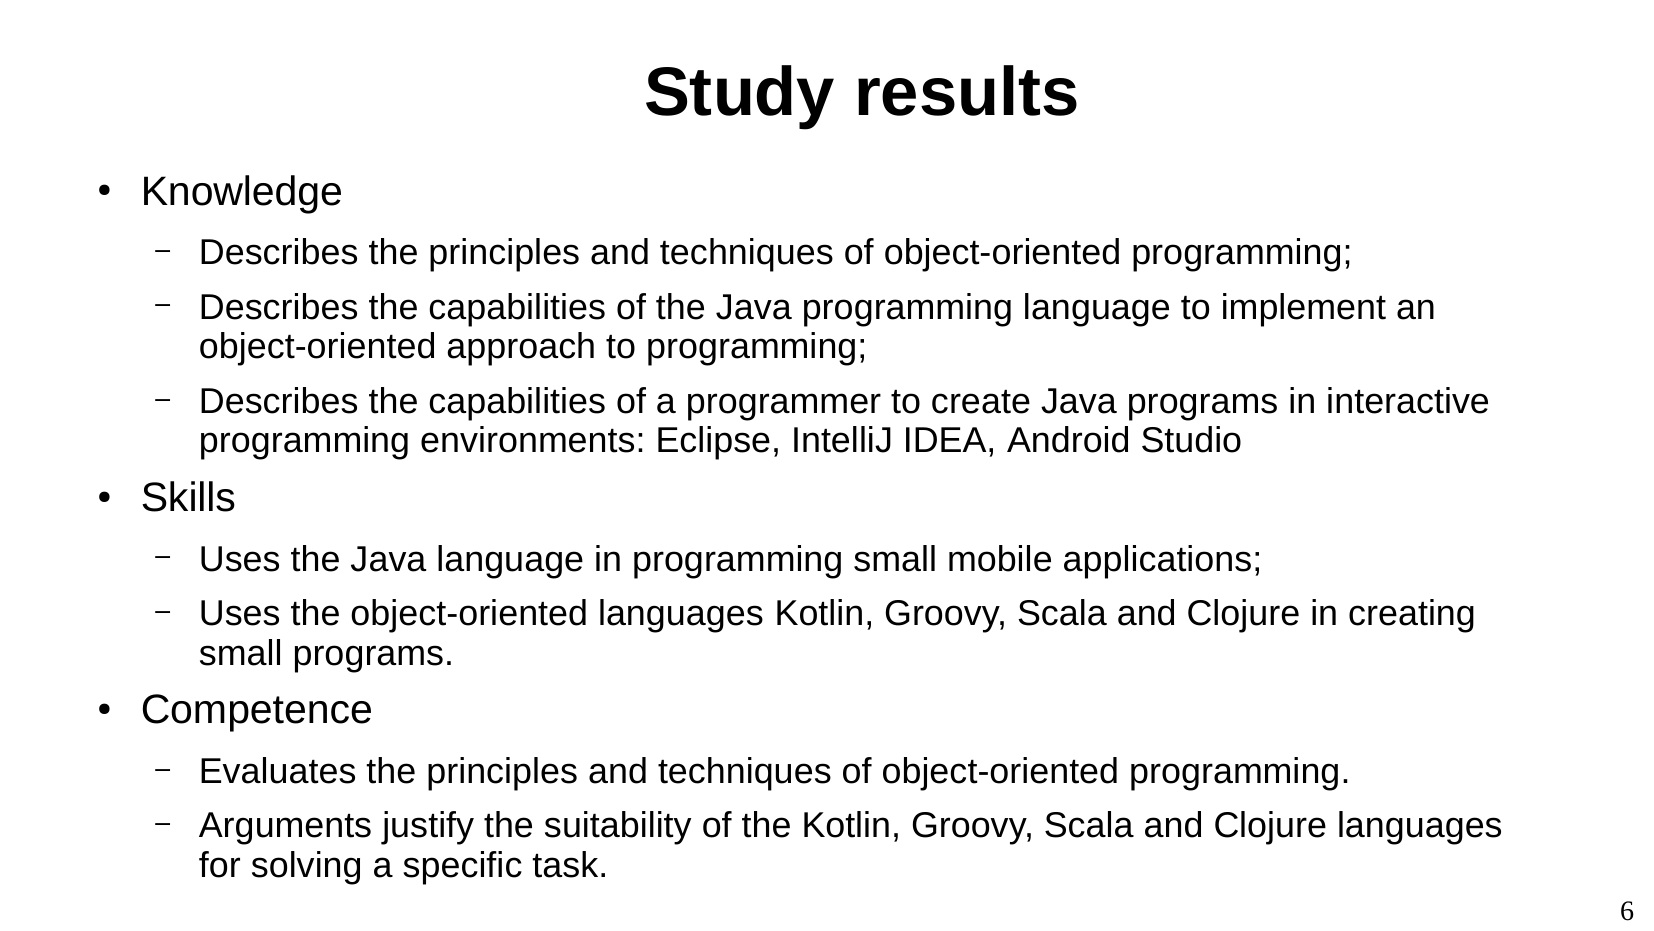

# Study results
Knowledge
Describes the principles and techniques of object-oriented programming;
Describes the capabilities of the Java programming language to implement an object-oriented approach to programming;
Describes the capabilities of a programmer to create Java programs in interactive programming environments: Eclipse, IntelliJ IDEA, Android Studio
Skills
Uses the Java language in programming small mobile applications;
Uses the object-oriented languages ​​Kotlin, Groovy, Scala and Clojure in creating small programs.
Competence
Evaluates the principles and techniques of object-oriented programming.
Arguments justify the suitability of the Kotlin, Groovy, Scala and Clojure languages ​​for solving a specific task.